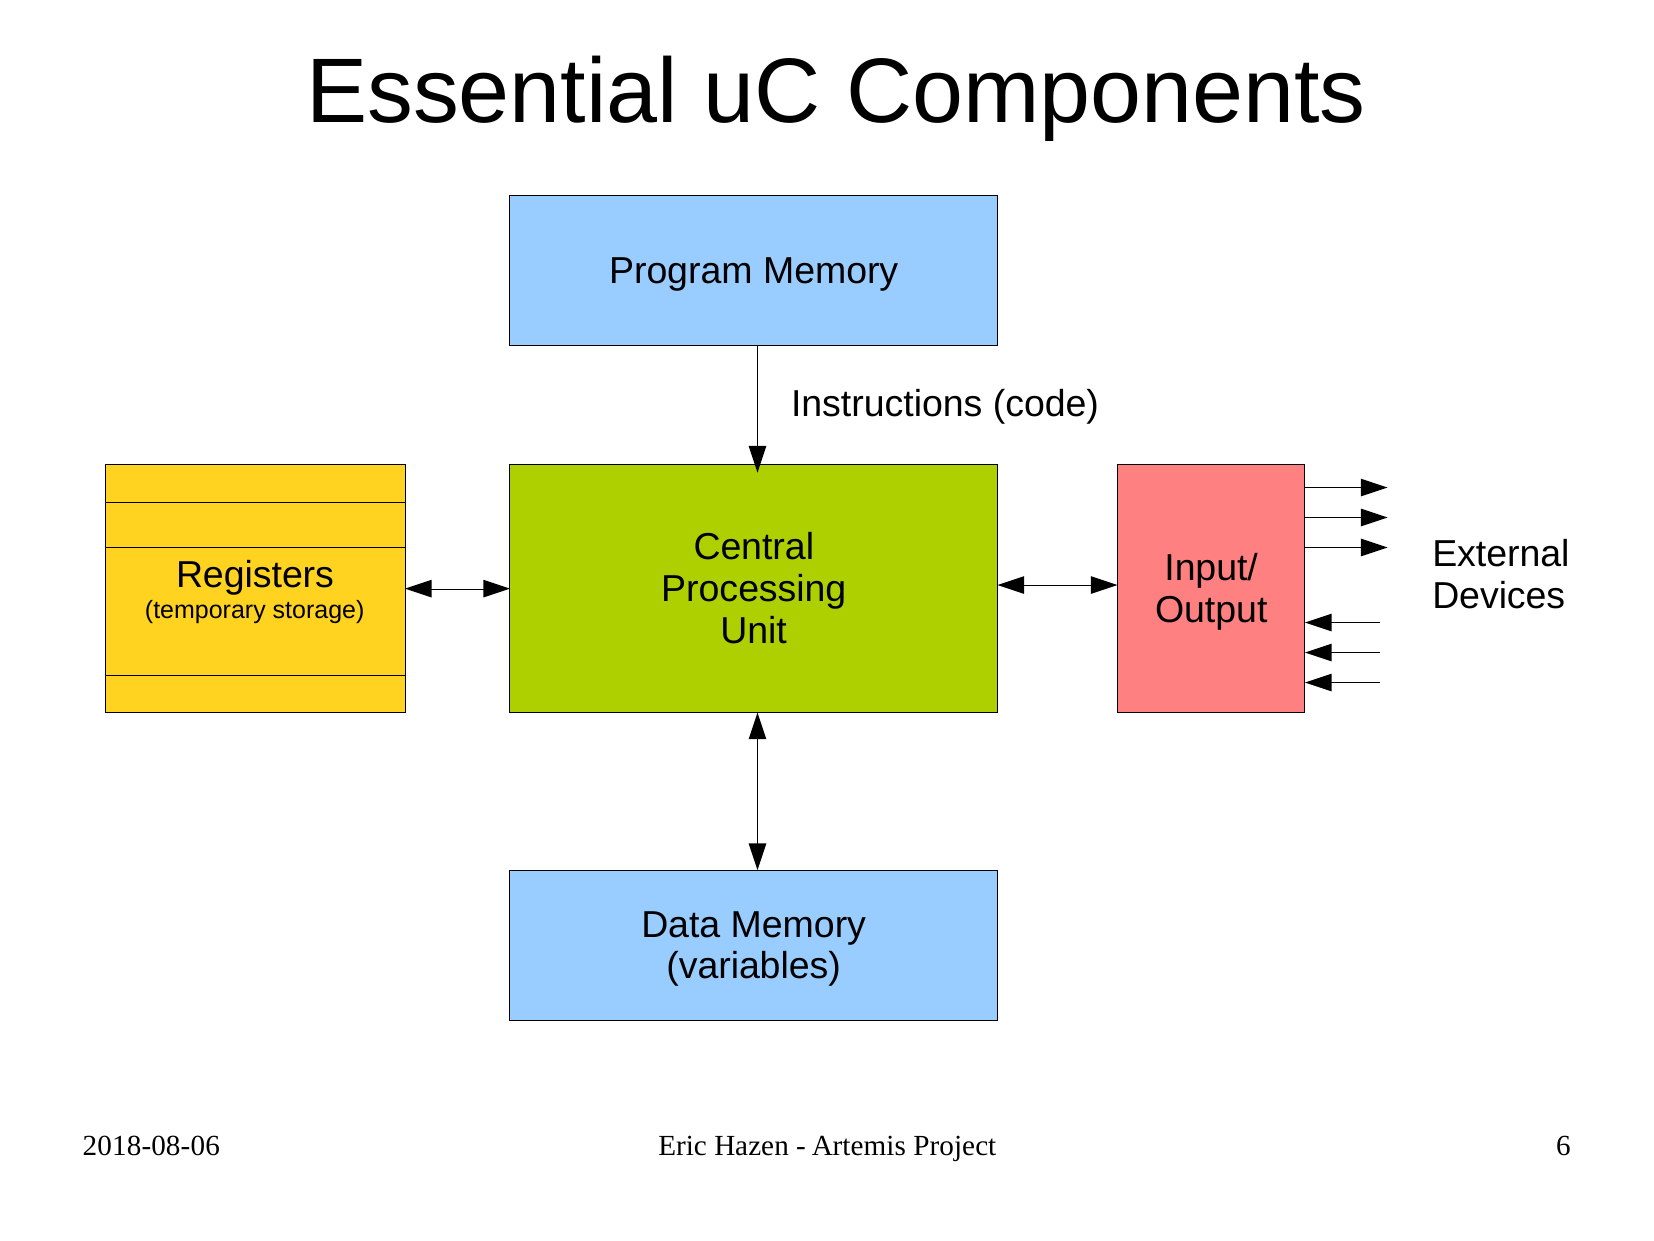

# Essential uC Components
Program Memory
Instructions (code)
Registers
(temporary storage)
Central
Processing
Unit
Input/
Output
External
Devices
Data Memory
(variables)
2018-08-06
Eric Hazen - Artemis Project
6